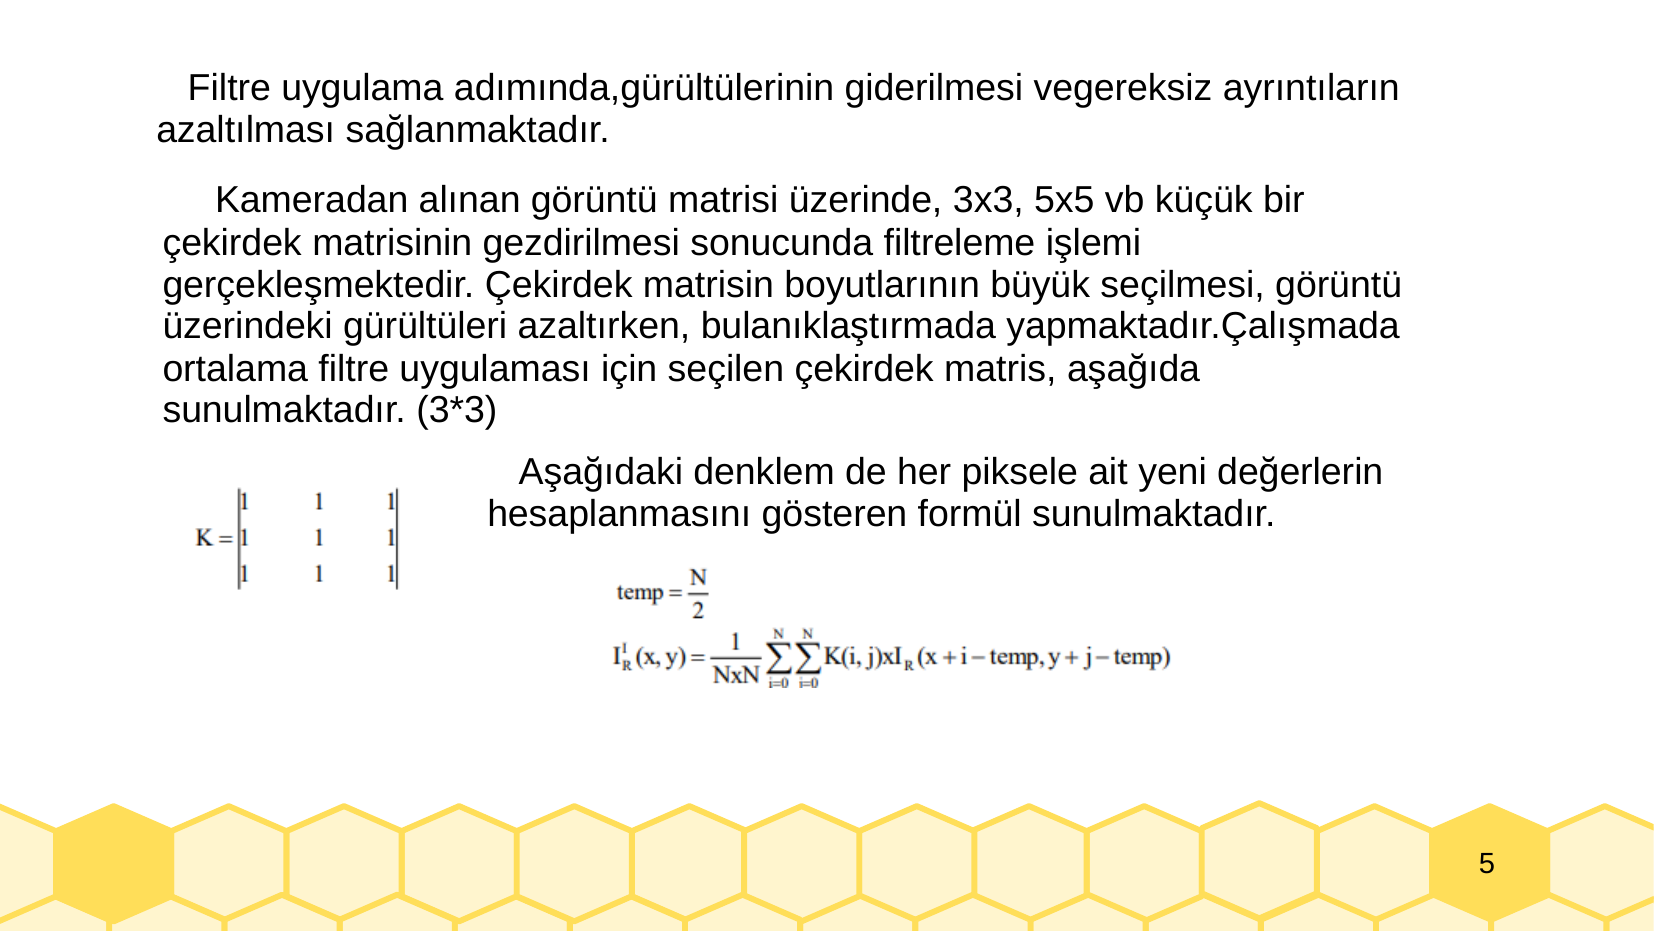

#
 Filtre uygulama adımında,gürültülerinin giderilmesi vegereksiz ayrıntıların azaltılması sağlanmaktadır.
 Kameradan alınan görüntü matrisi üzerinde, 3x3, 5x5 vb küçük bir çekirdek matrisinin gezdirilmesi sonucunda filtreleme işlemi gerçekleşmektedir. Çekirdek matrisin boyutlarının büyük seçilmesi, görüntü
üzerindeki gürültüleri azaltırken, bulanıklaştırmada yapmaktadır.Çalışmada
ortalama filtre uygulaması için seçilen çekirdek matris, aşağıda sunulmaktadır. (3*3)
 Aşağıdaki denklem de her piksele ait yeni değerlerin
hesaplanmasını gösteren formül sunulmaktadır.